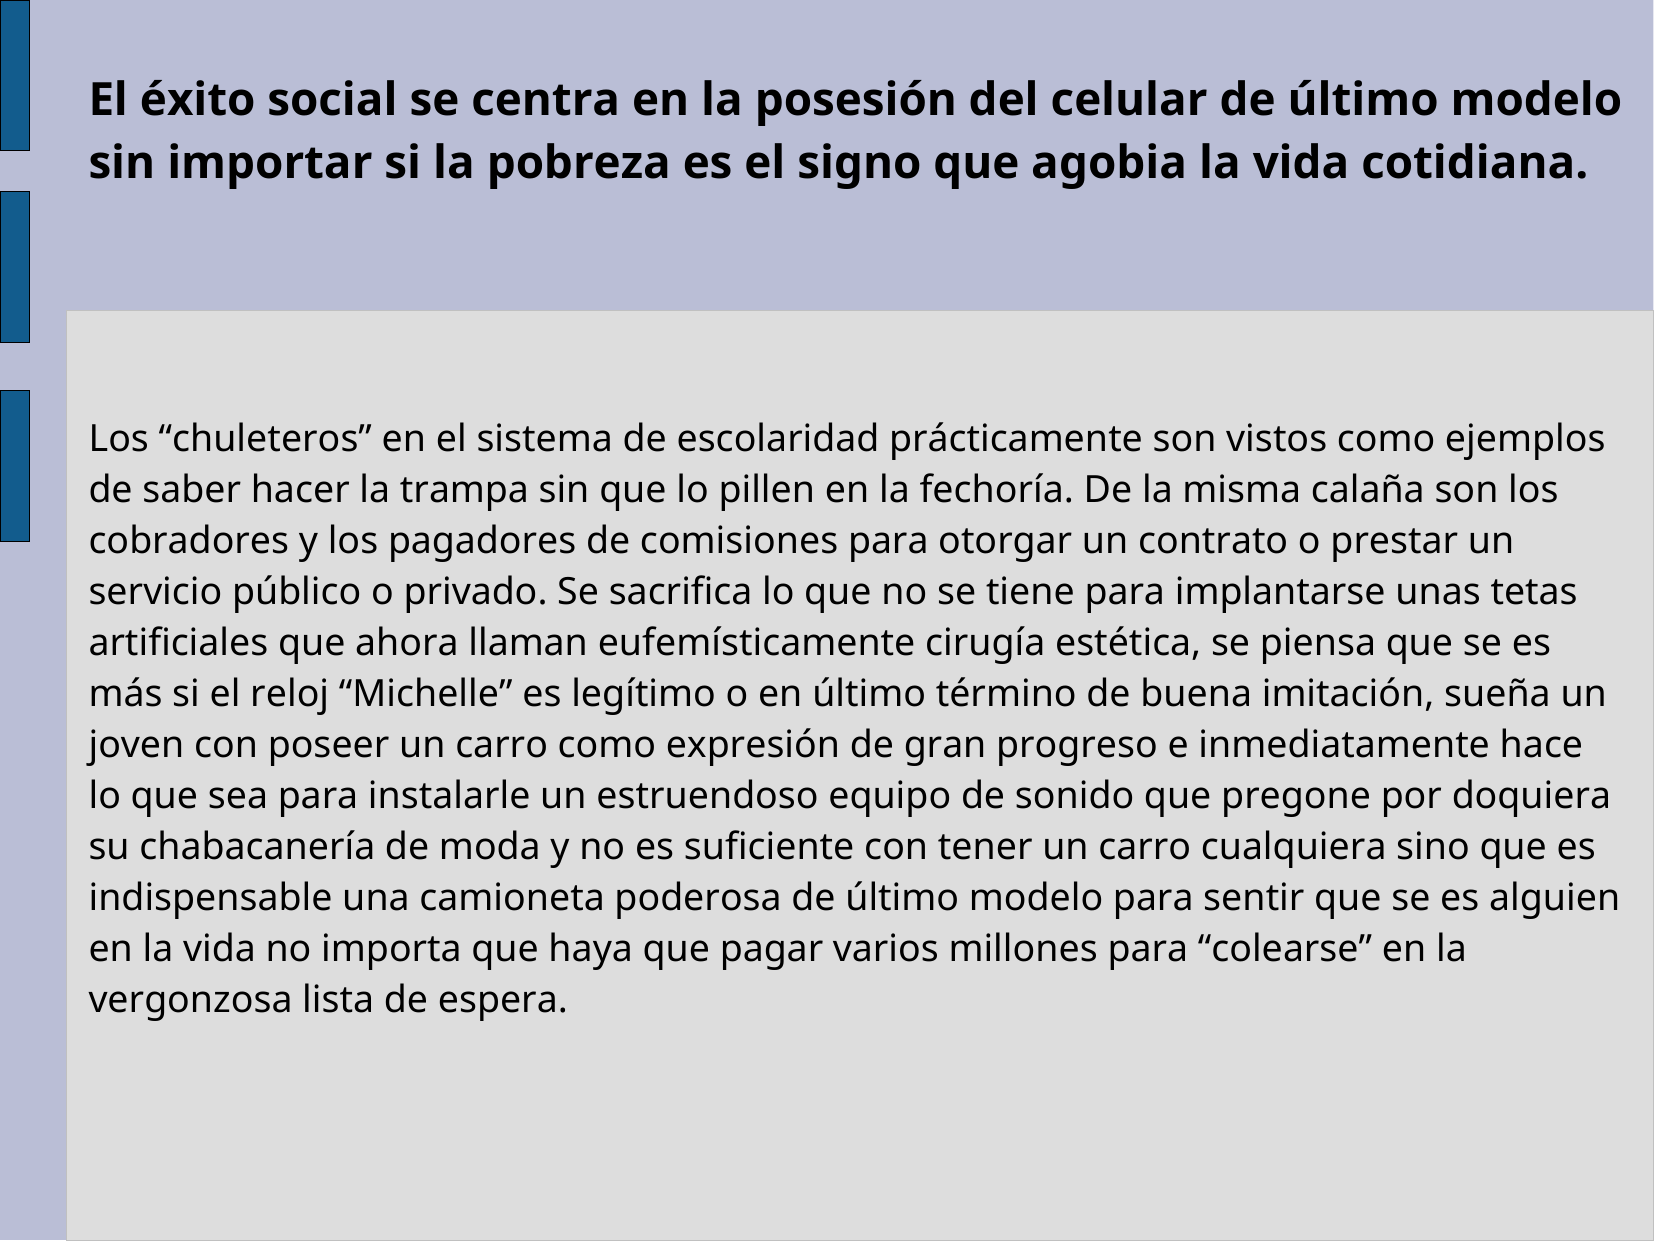

El éxito social se centra en la posesión del celular de último modelo sin importar si la pobreza es el signo que agobia la vida cotidiana.
Los “chuleteros” en el sistema de escolaridad prácticamente son vistos como ejemplos de saber hacer la trampa sin que lo pillen en la fechoría. De la misma calaña son los cobradores y los pagadores de comisiones para otorgar un contrato o prestar un servicio público o privado. Se sacrifica lo que no se tiene para implantarse unas tetas artificiales que ahora llaman eufemísticamente cirugía estética, se piensa que se es más si el reloj “Michelle” es legítimo o en último término de buena imitación, sueña un joven con poseer un carro como expresión de gran progreso e inmediatamente hace lo que sea para instalarle un estruendoso equipo de sonido que pregone por doquiera su chabacanería de moda y no es suficiente con tener un carro cualquiera sino que es indispensable una camioneta poderosa de último modelo para sentir que se es alguien en la vida no importa que haya que pagar varios millones para “colearse” en la vergonzosa lista de espera.